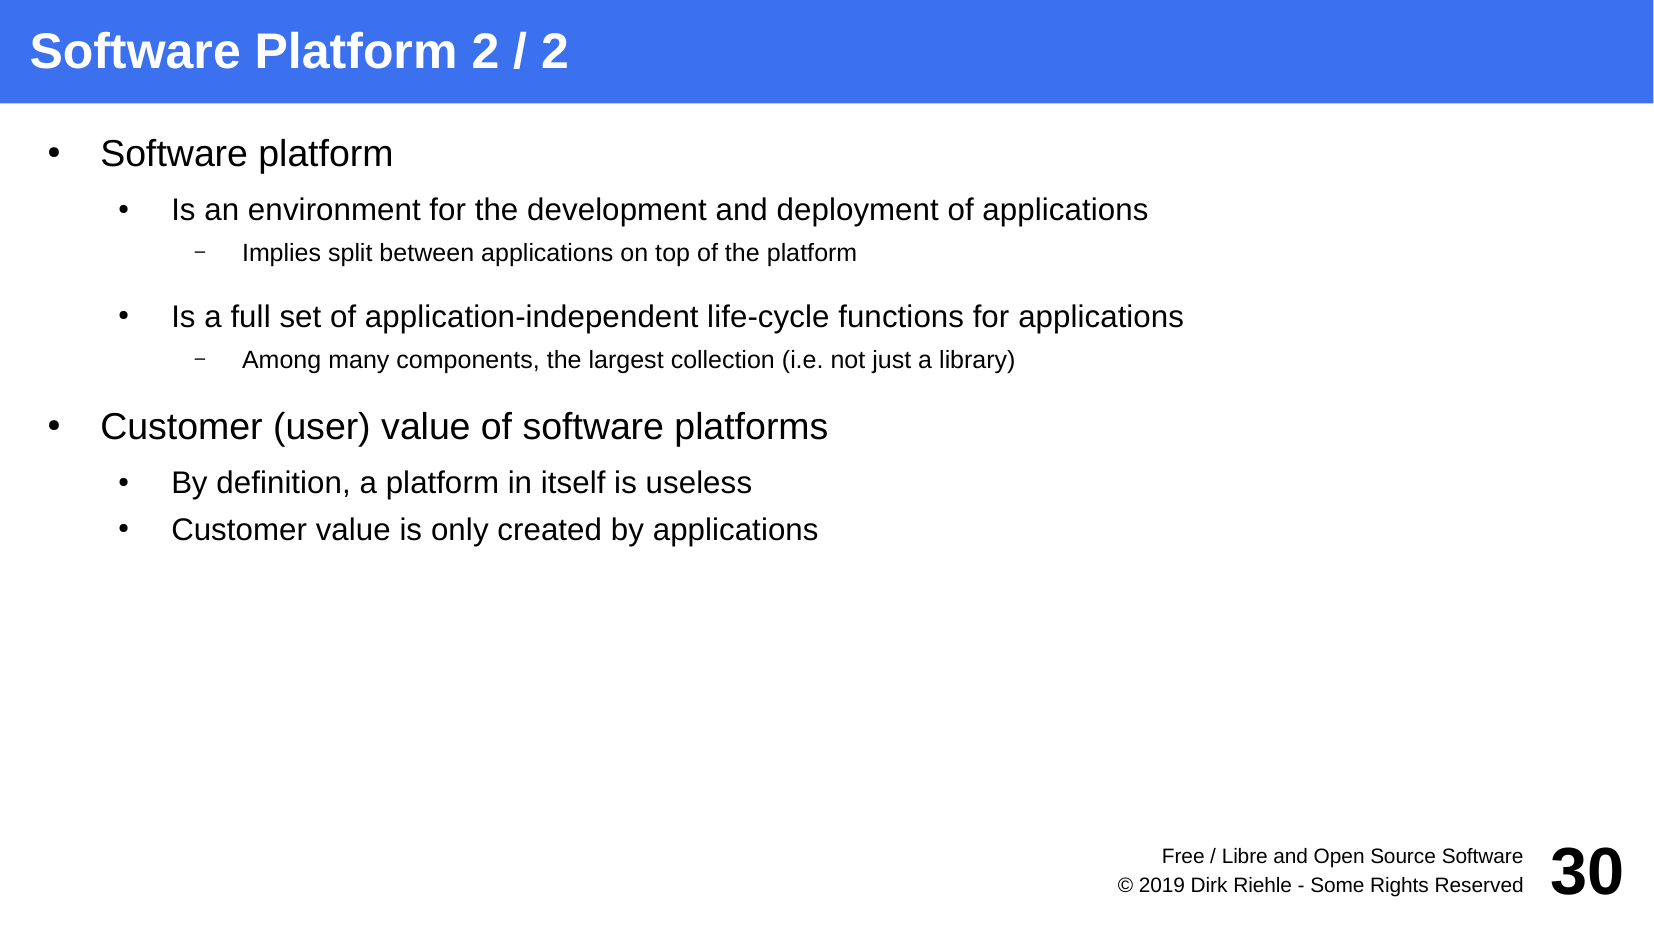

# Software Platform 2 / 2
Software platform
Is an environment for the development and deployment of applications
Implies split between applications on top of the platform
Is a full set of application-independent life-cycle functions for applications
Among many components, the largest collection (i.e. not just a library)
Customer (user) value of software platforms
By definition, a platform in itself is useless
Customer value is only created by applications
Free / Libre and Open Source Software
30
© 2019 Dirk Riehle - Some Rights Reserved